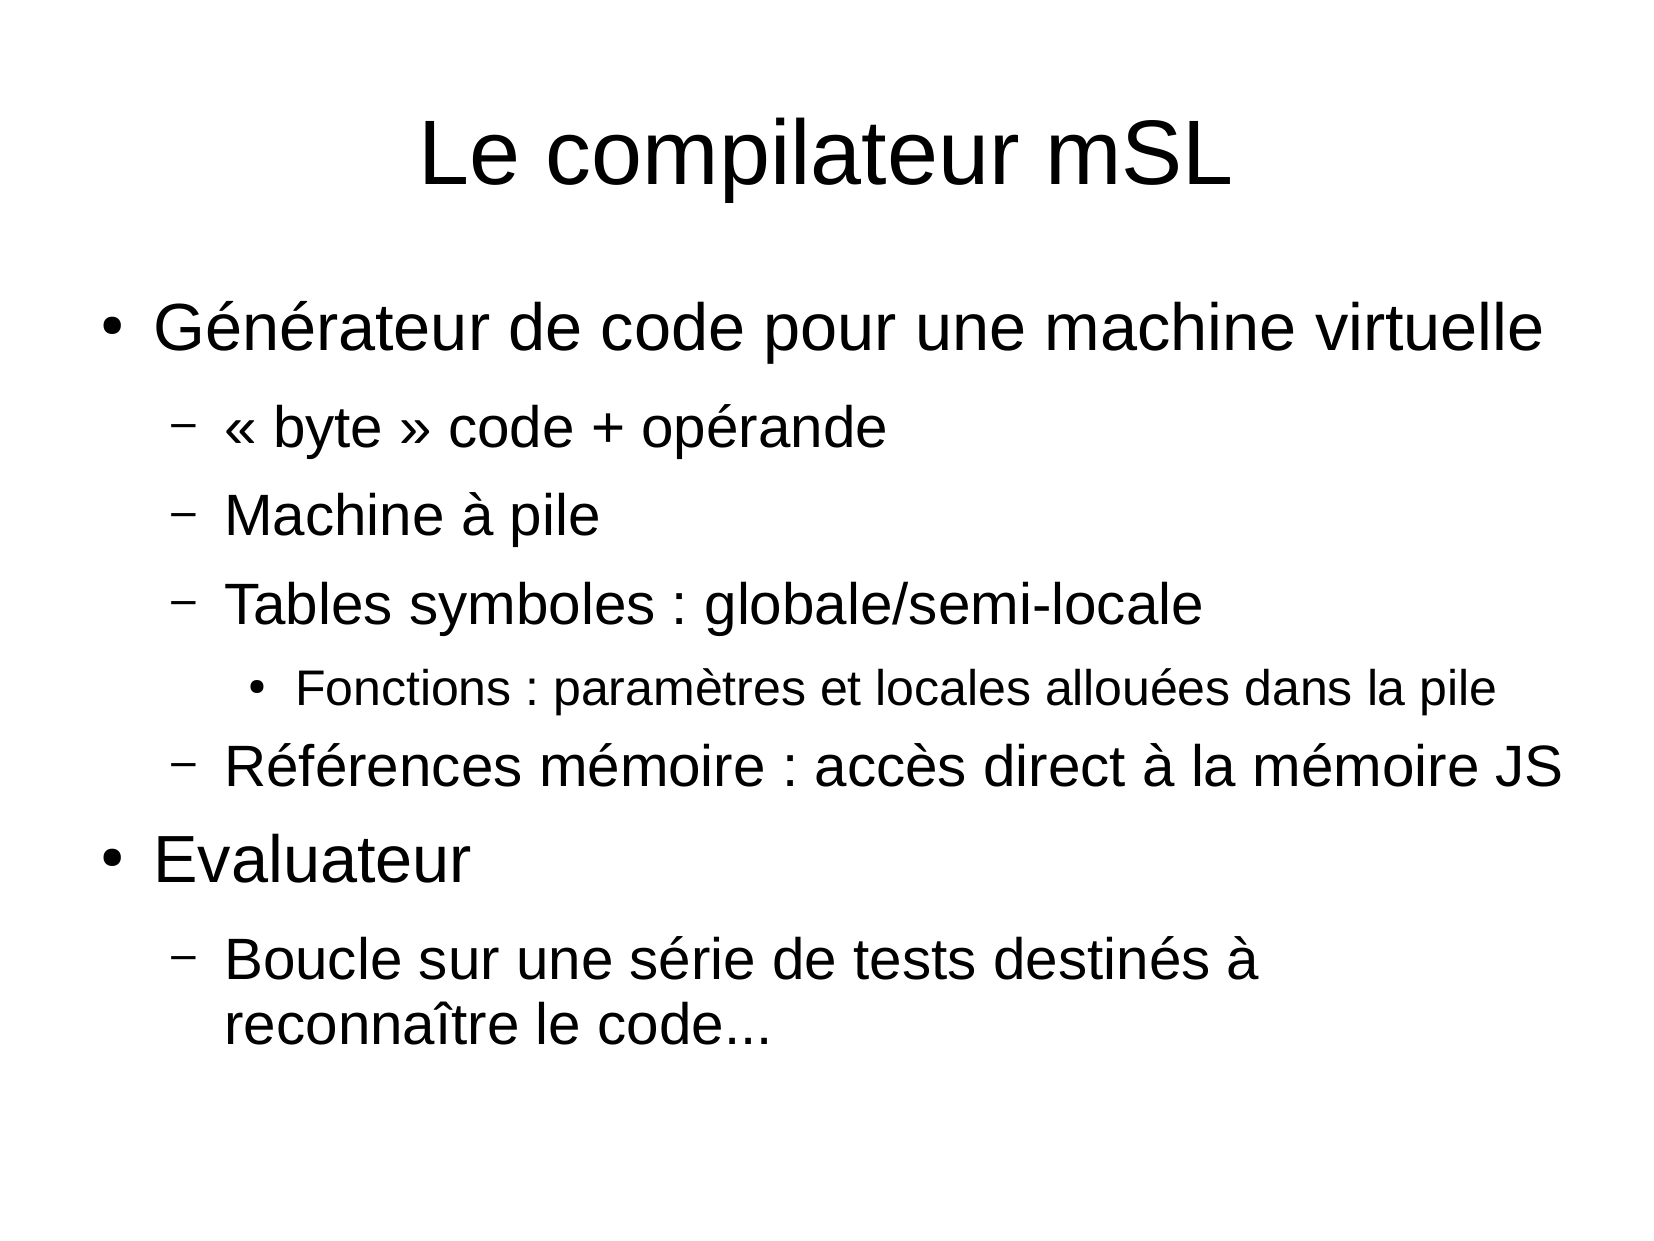

# Le compilateur mSL
Générateur de code pour une machine virtuelle
« byte » code + opérande
Machine à pile
Tables symboles : globale/semi-locale
Fonctions : paramètres et locales allouées dans la pile
Références mémoire : accès direct à la mémoire JS
Evaluateur
Boucle sur une série de tests destinés à reconnaître le code...